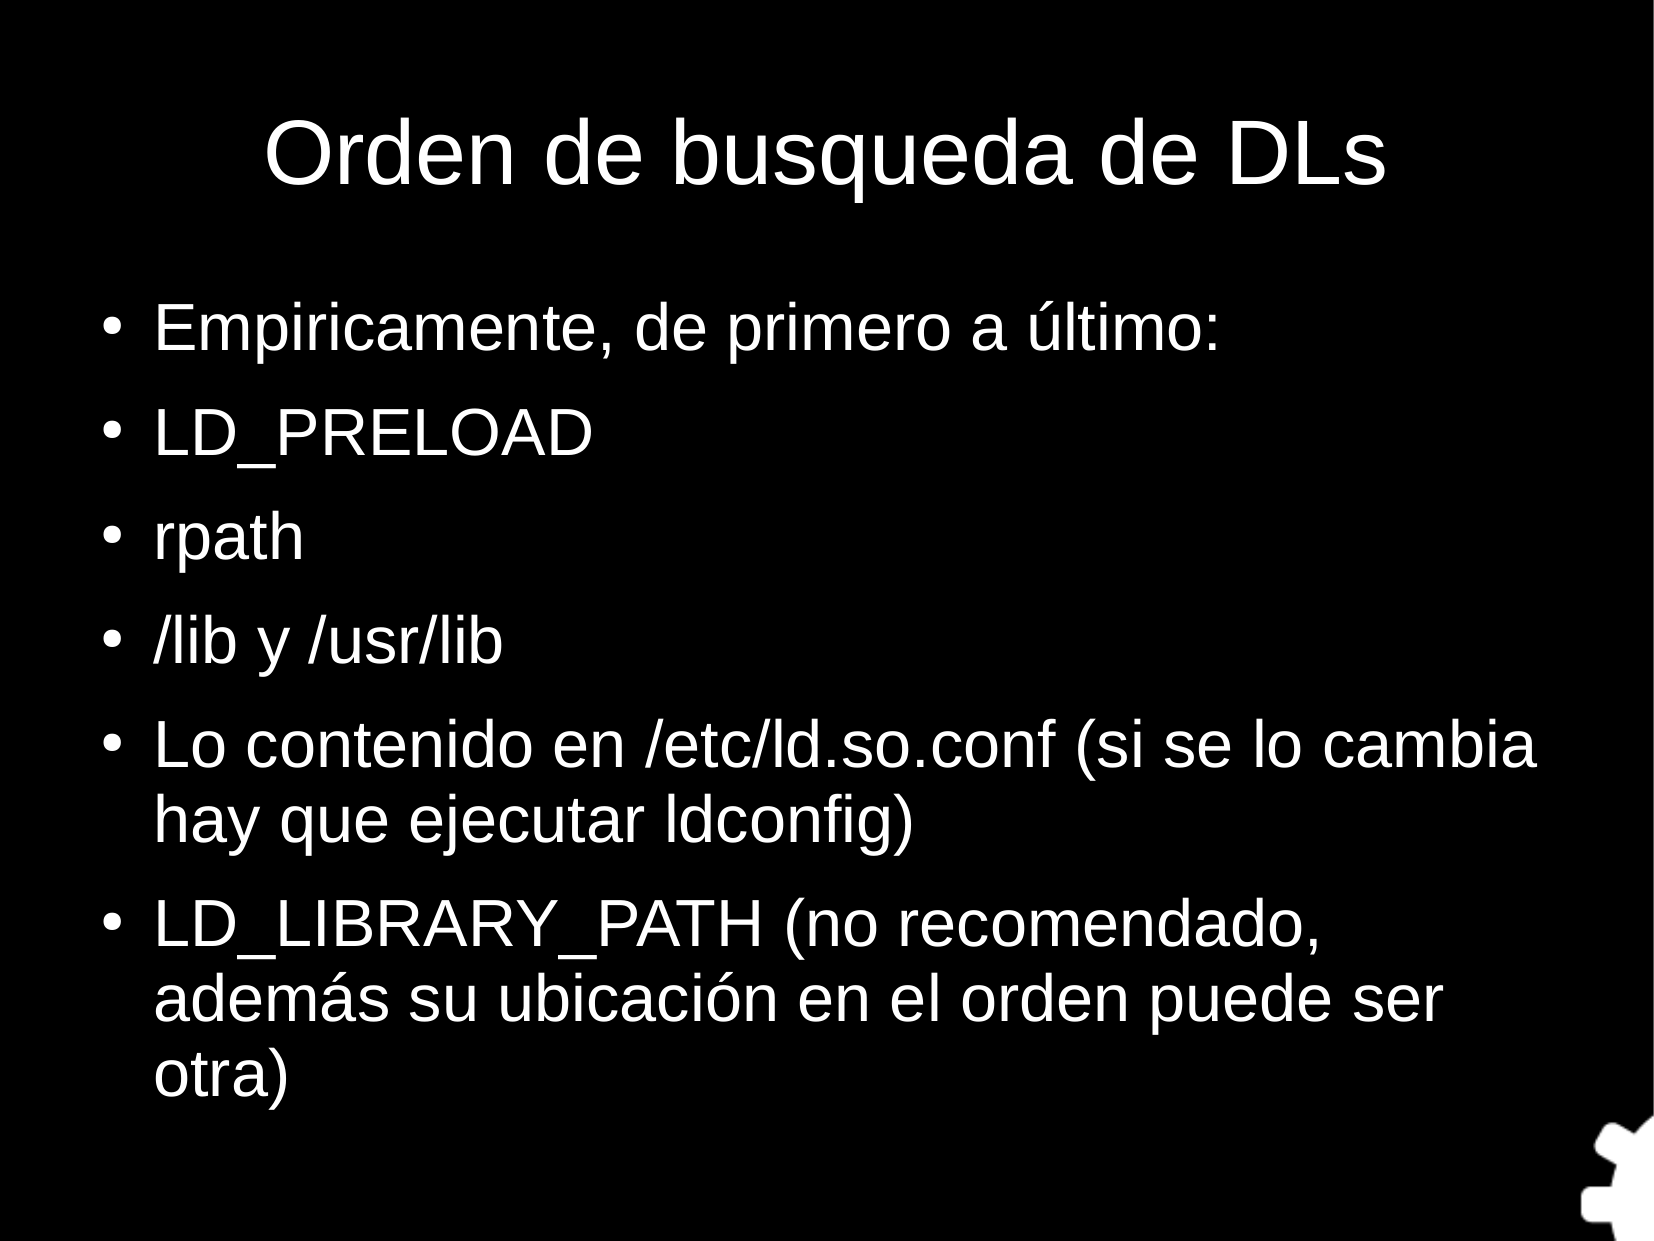

# Orden de busqueda de DLs
Empiricamente, de primero a último:
LD_PRELOAD
rpath
/lib y /usr/lib
Lo contenido en /etc/ld.so.conf (si se lo cambia hay que ejecutar ldconfig)
LD_LIBRARY_PATH (no recomendado, además su ubicación en el orden puede ser otra)